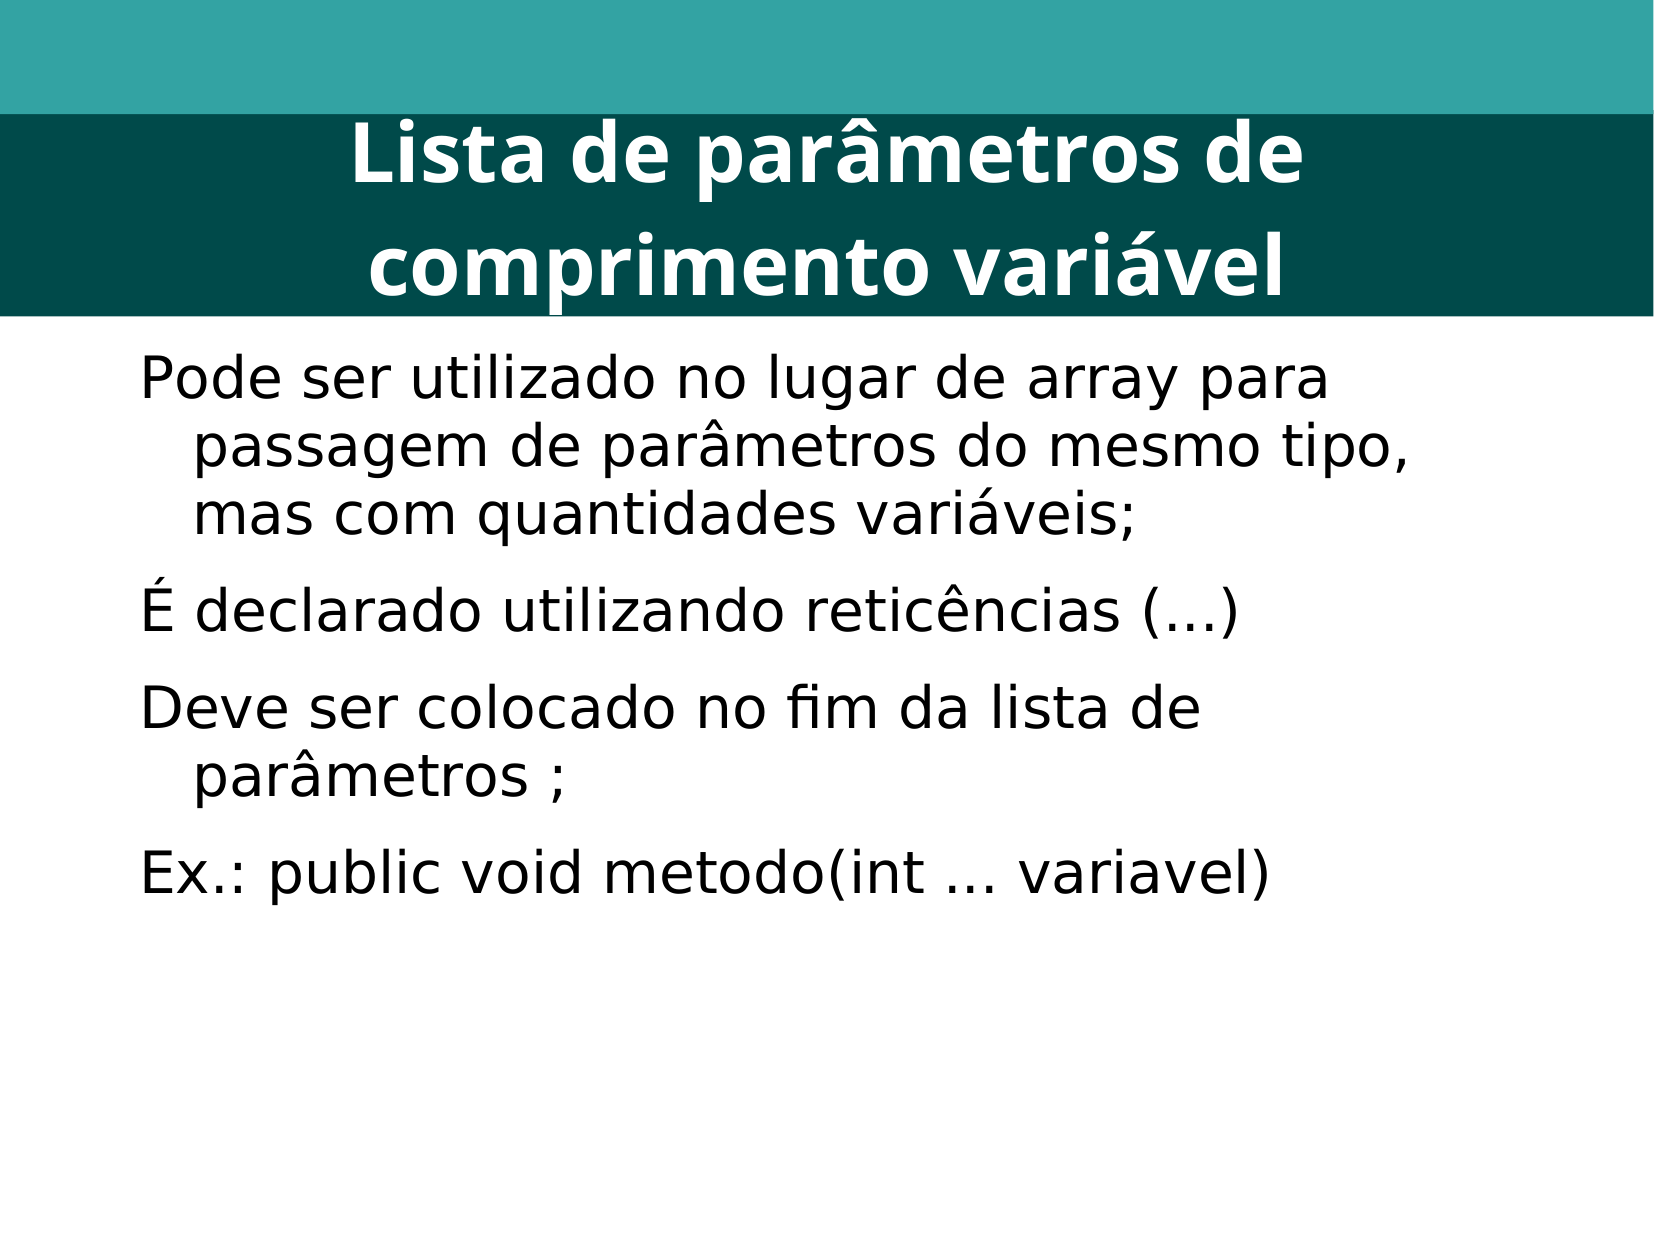

# Lista de parâmetros de comprimento variável
Pode ser utilizado no lugar de array para passagem de parâmetros do mesmo tipo, mas com quantidades variáveis;
É declarado utilizando reticências (...)
Deve ser colocado no fim da lista de parâmetros ;
Ex.: public void metodo(int ... variavel)